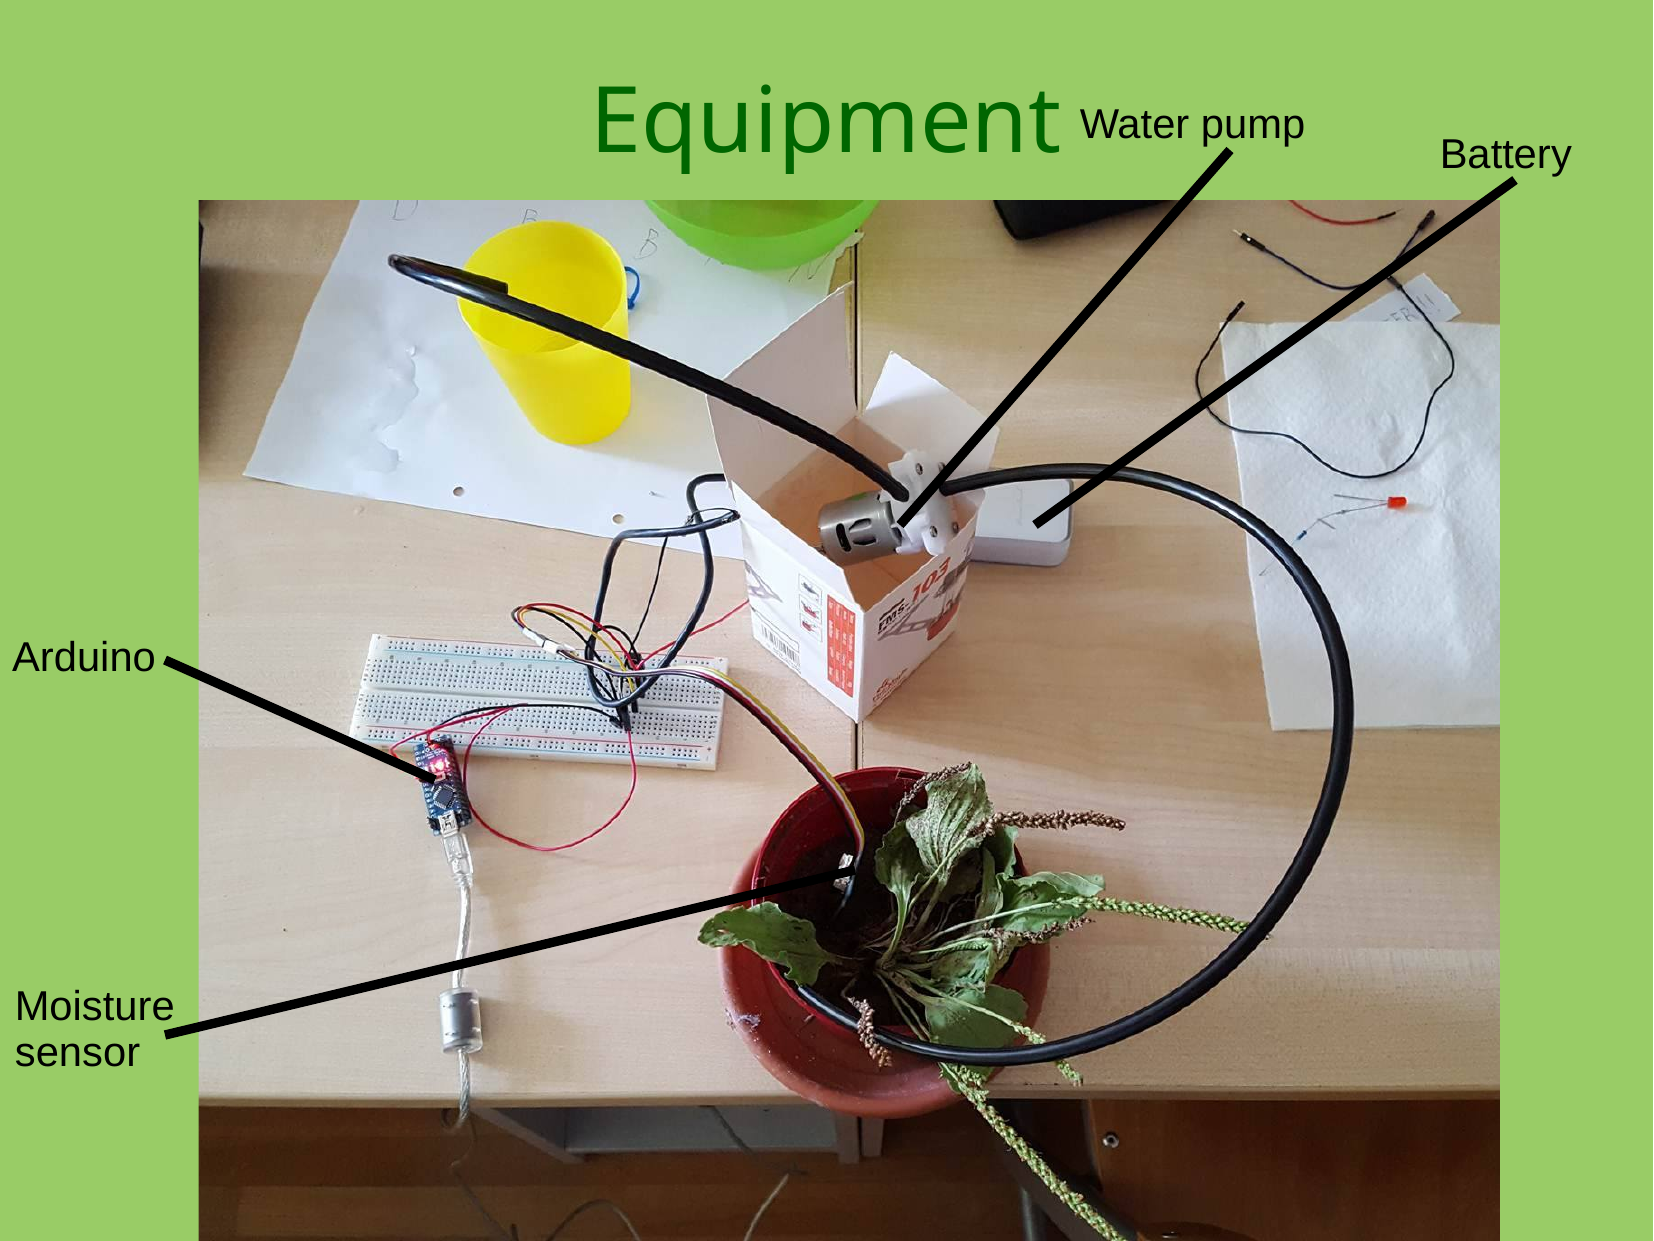

# Equipment
Water pump
Battery
Arduino
Moisture sensor